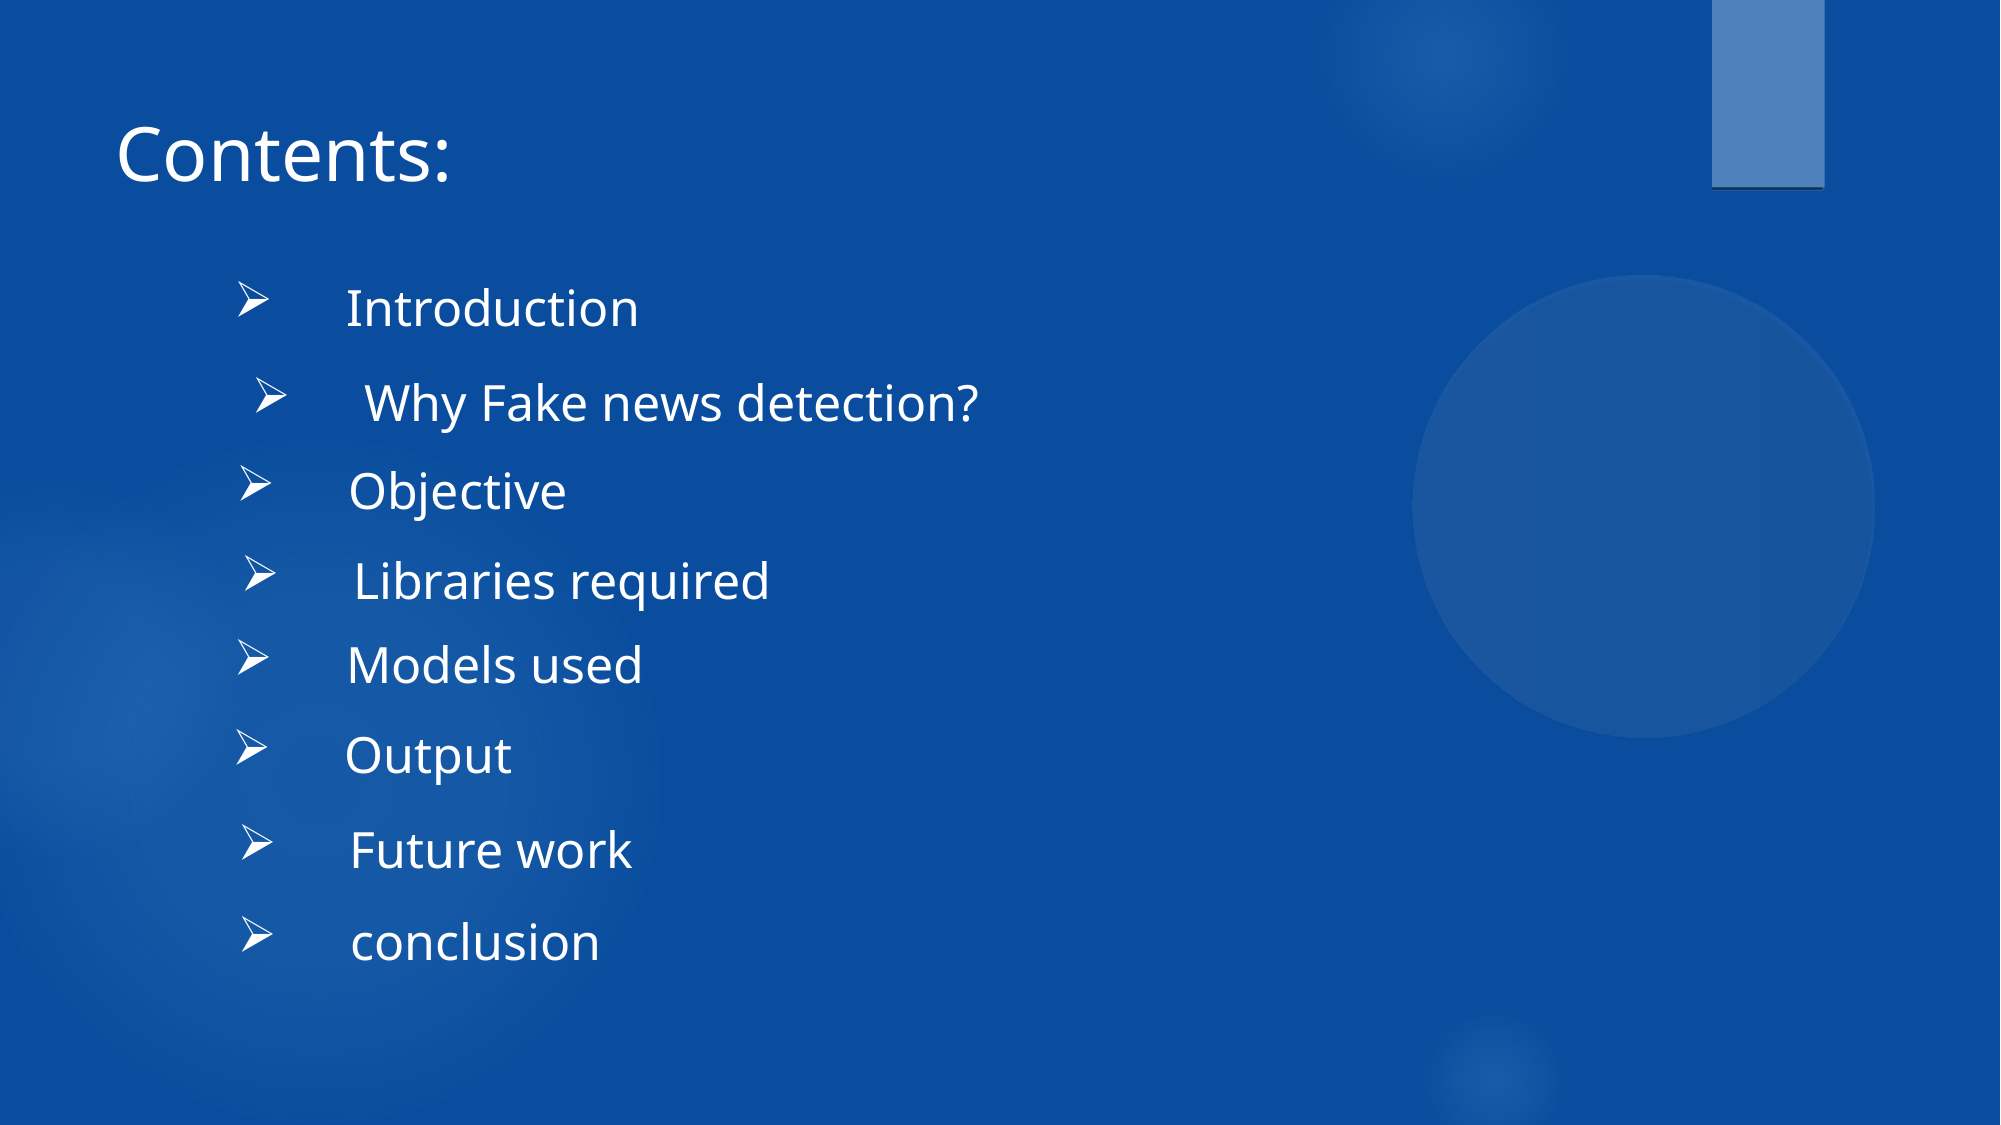

Contents:
Introduction
Why Fake news detection?
Objective
Libraries required
Models used
Output
Future work
conclusion